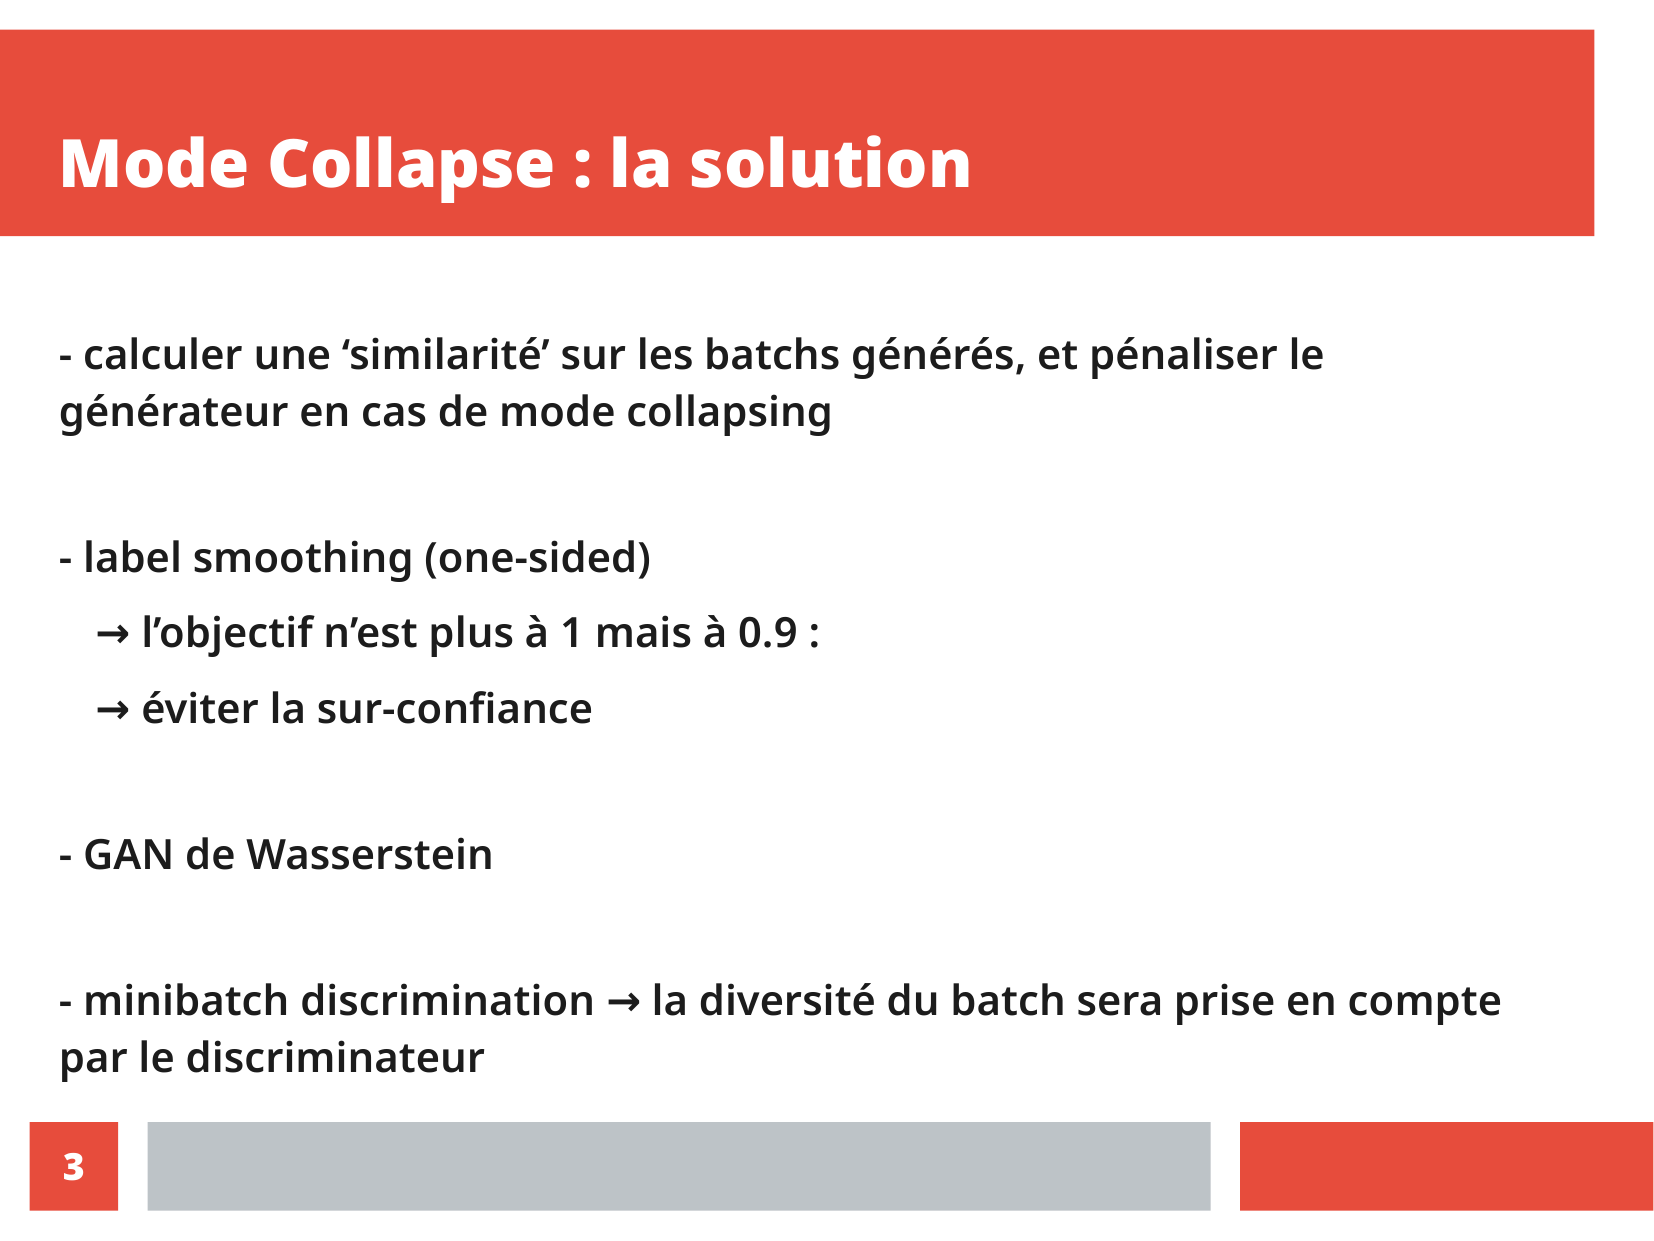

# Mode Collapse : la solution
- calculer une ‘similarité’ sur les batchs générés, et pénaliser le générateur en cas de mode collapsing
- label smoothing (one-sided)
→ l’objectif n’est plus à 1 mais à 0.9 :
→ éviter la sur-confiance
- GAN de Wasserstein
- minibatch discrimination → la diversité du batch sera prise en compte par le discriminateur
3